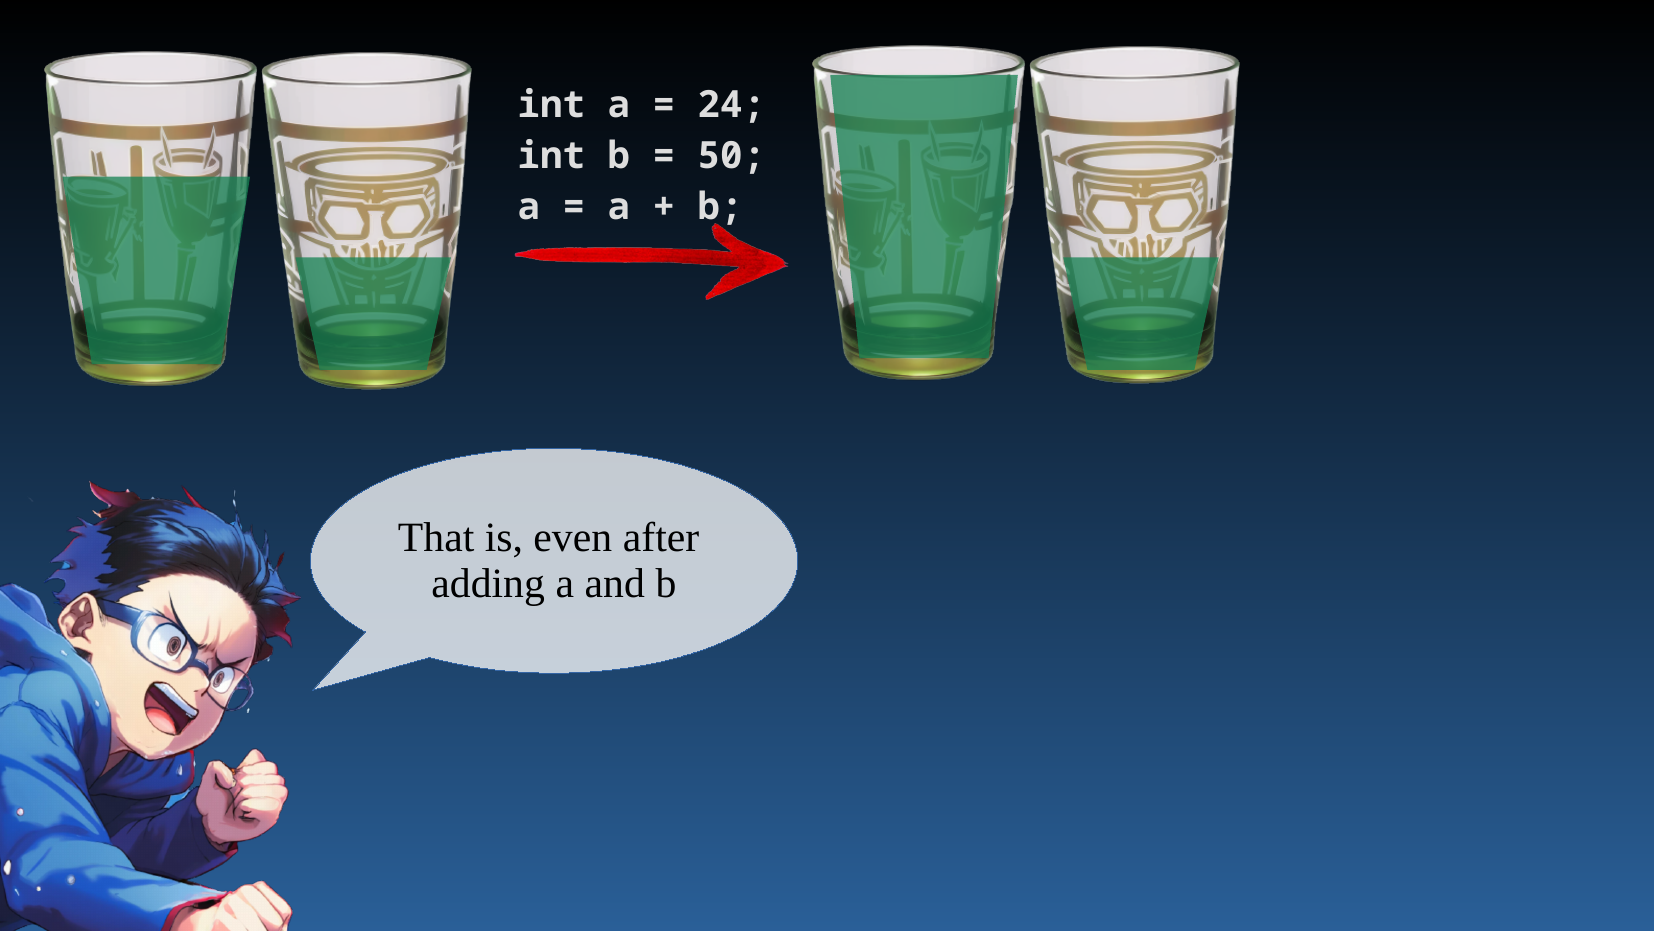

int a = 24;
int b = 50;
a = a + b;
That is, even after
adding a and b